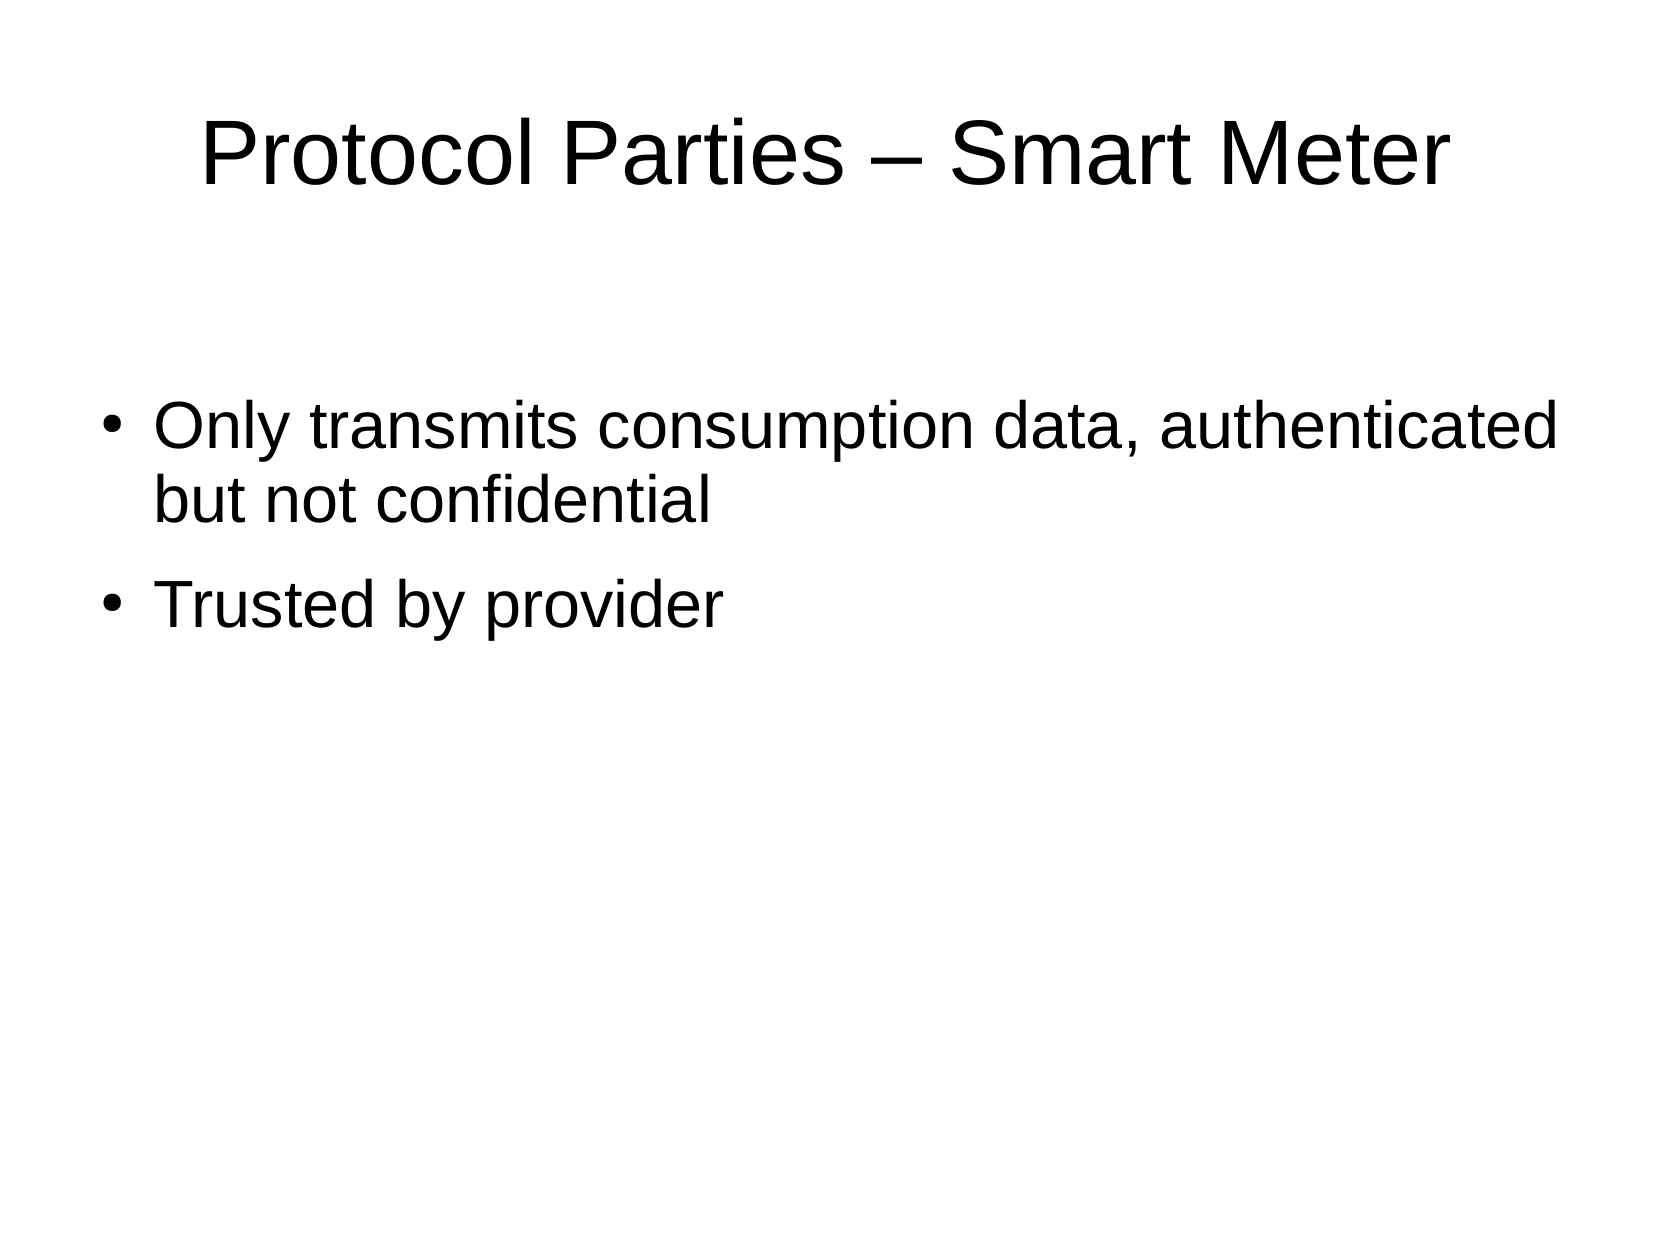

# Protocol Parties – Smart Meter
Only transmits consumption data, authenticated but not confidential
Trusted by provider